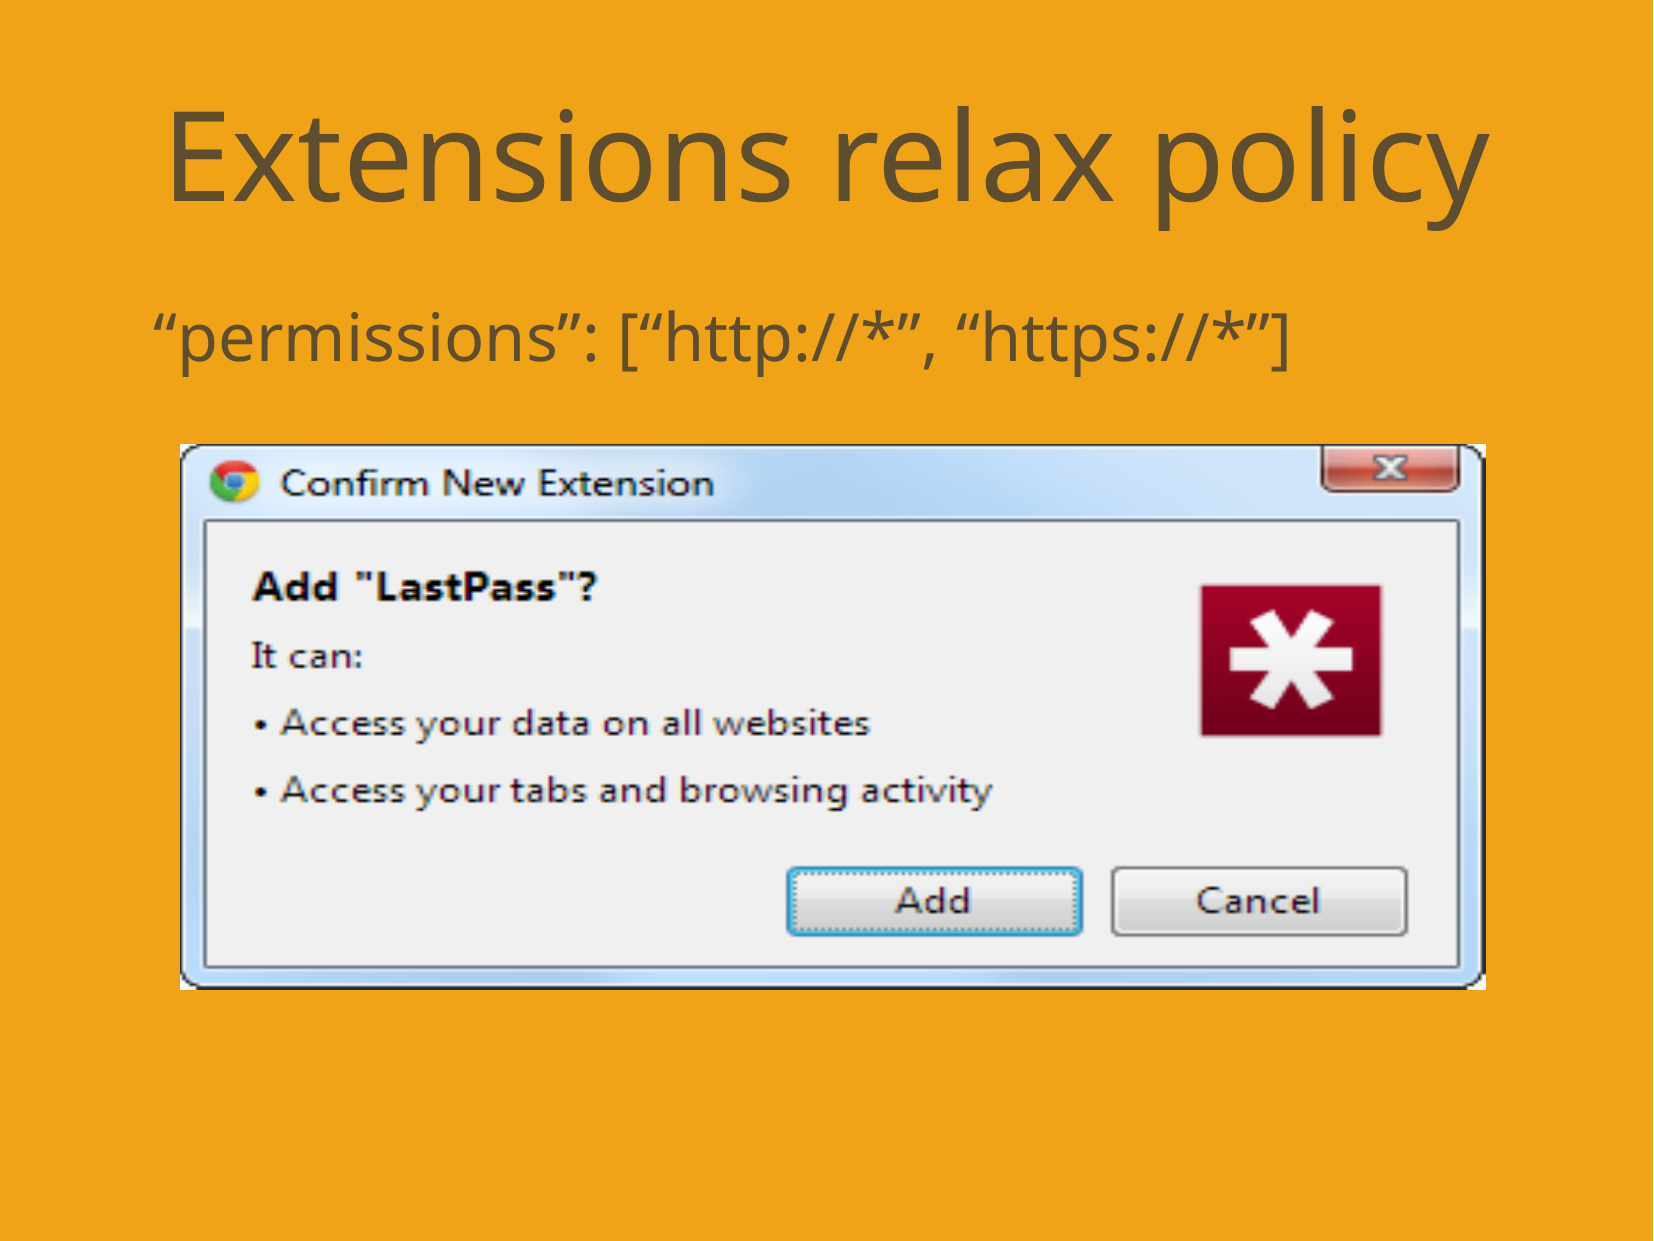

# Extensions relax policy
“permissions”: [“http://*”, “https://*”]